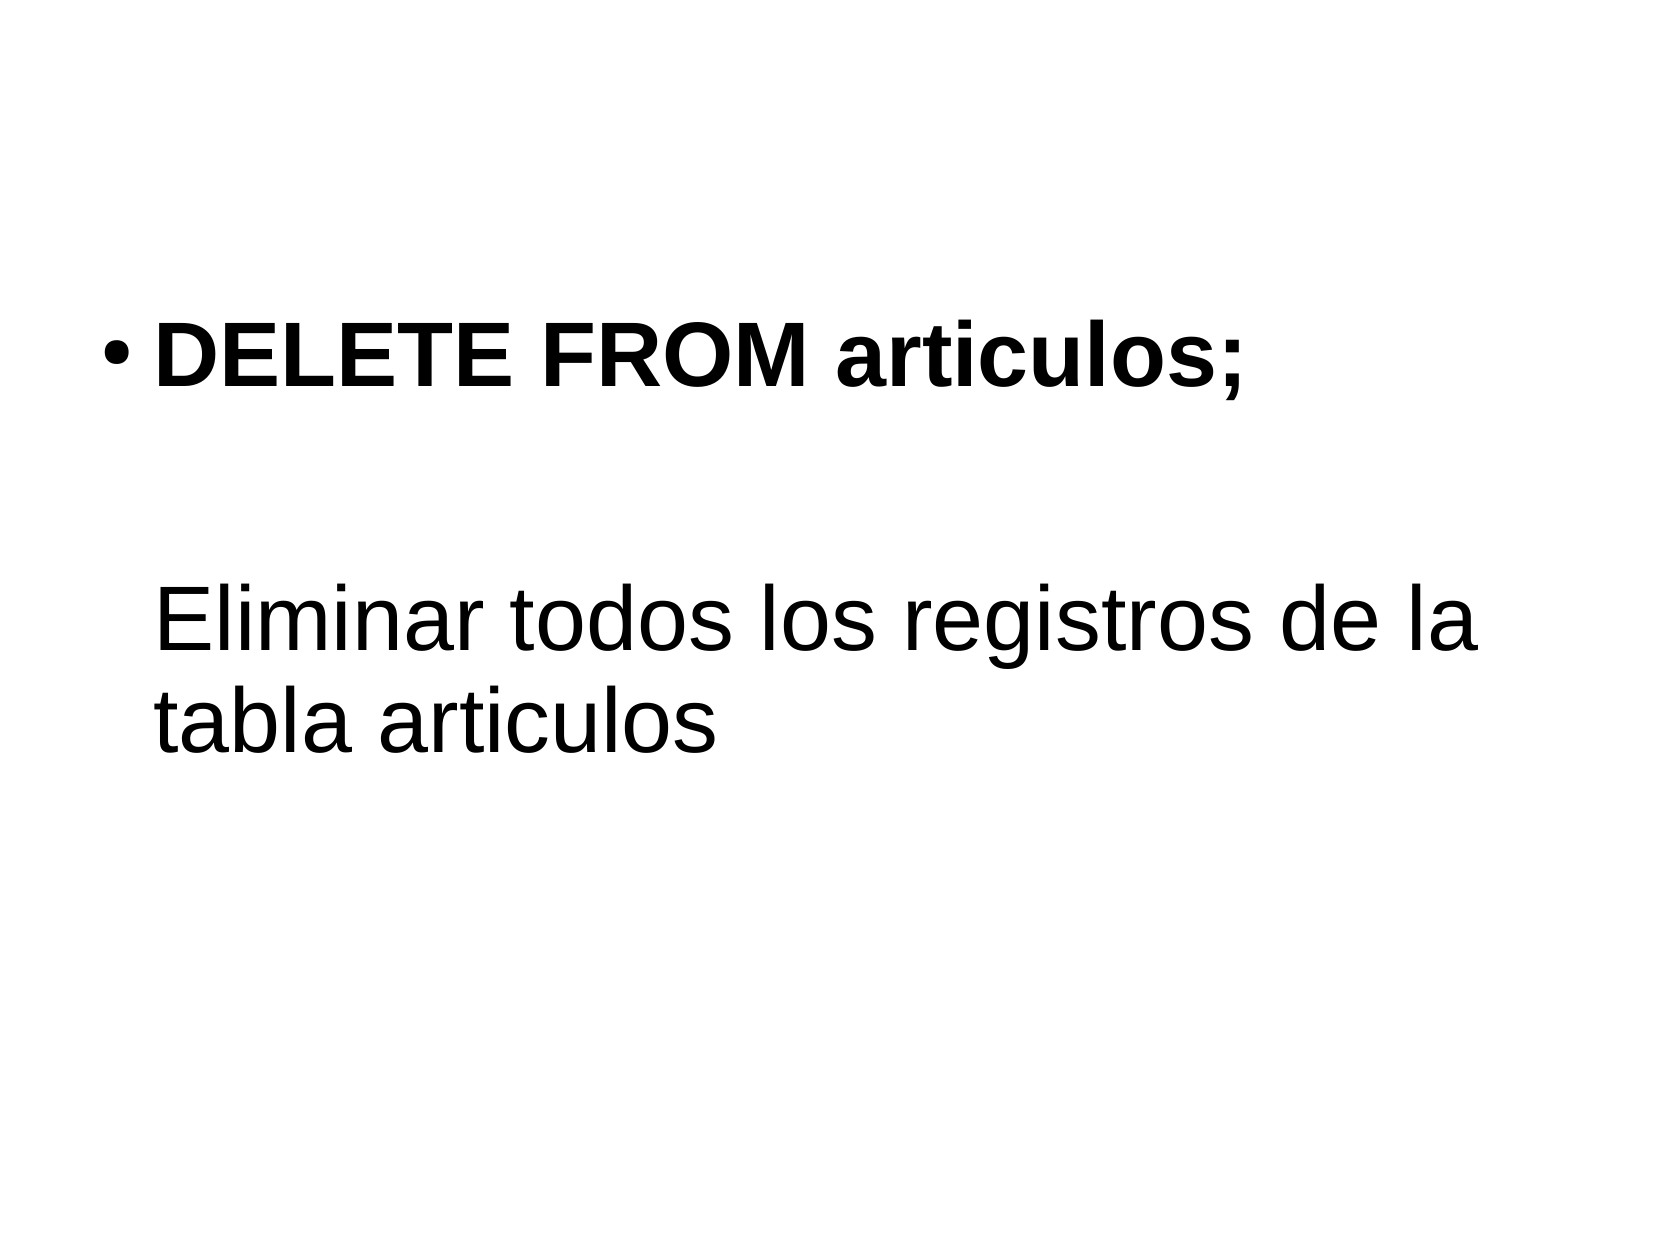

# DELETE FROM articulos;
Eliminar todos los registros de la tabla articulos